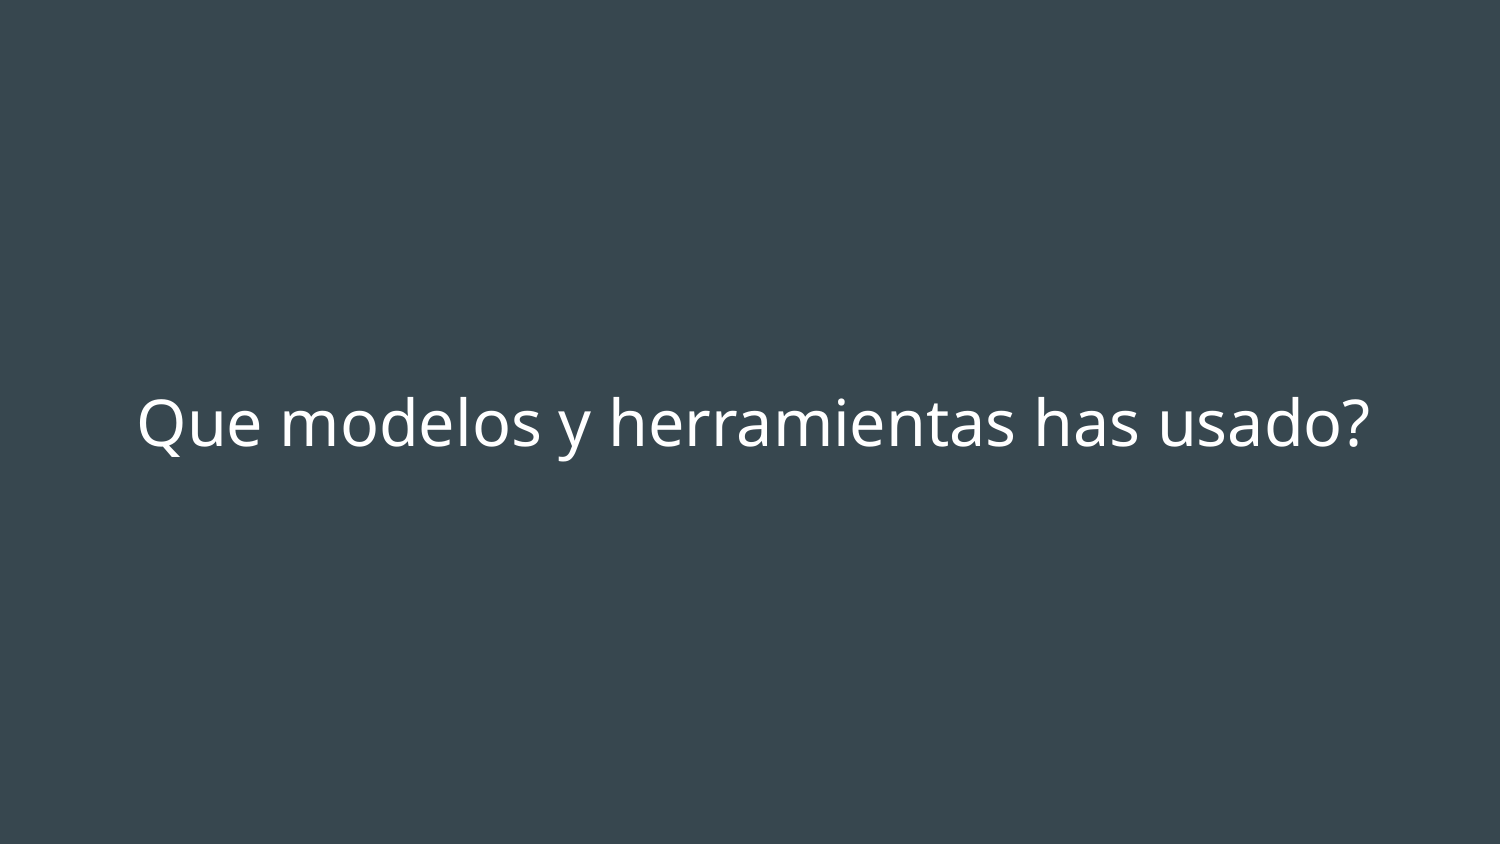

# Que modelos y herramientas has usado?